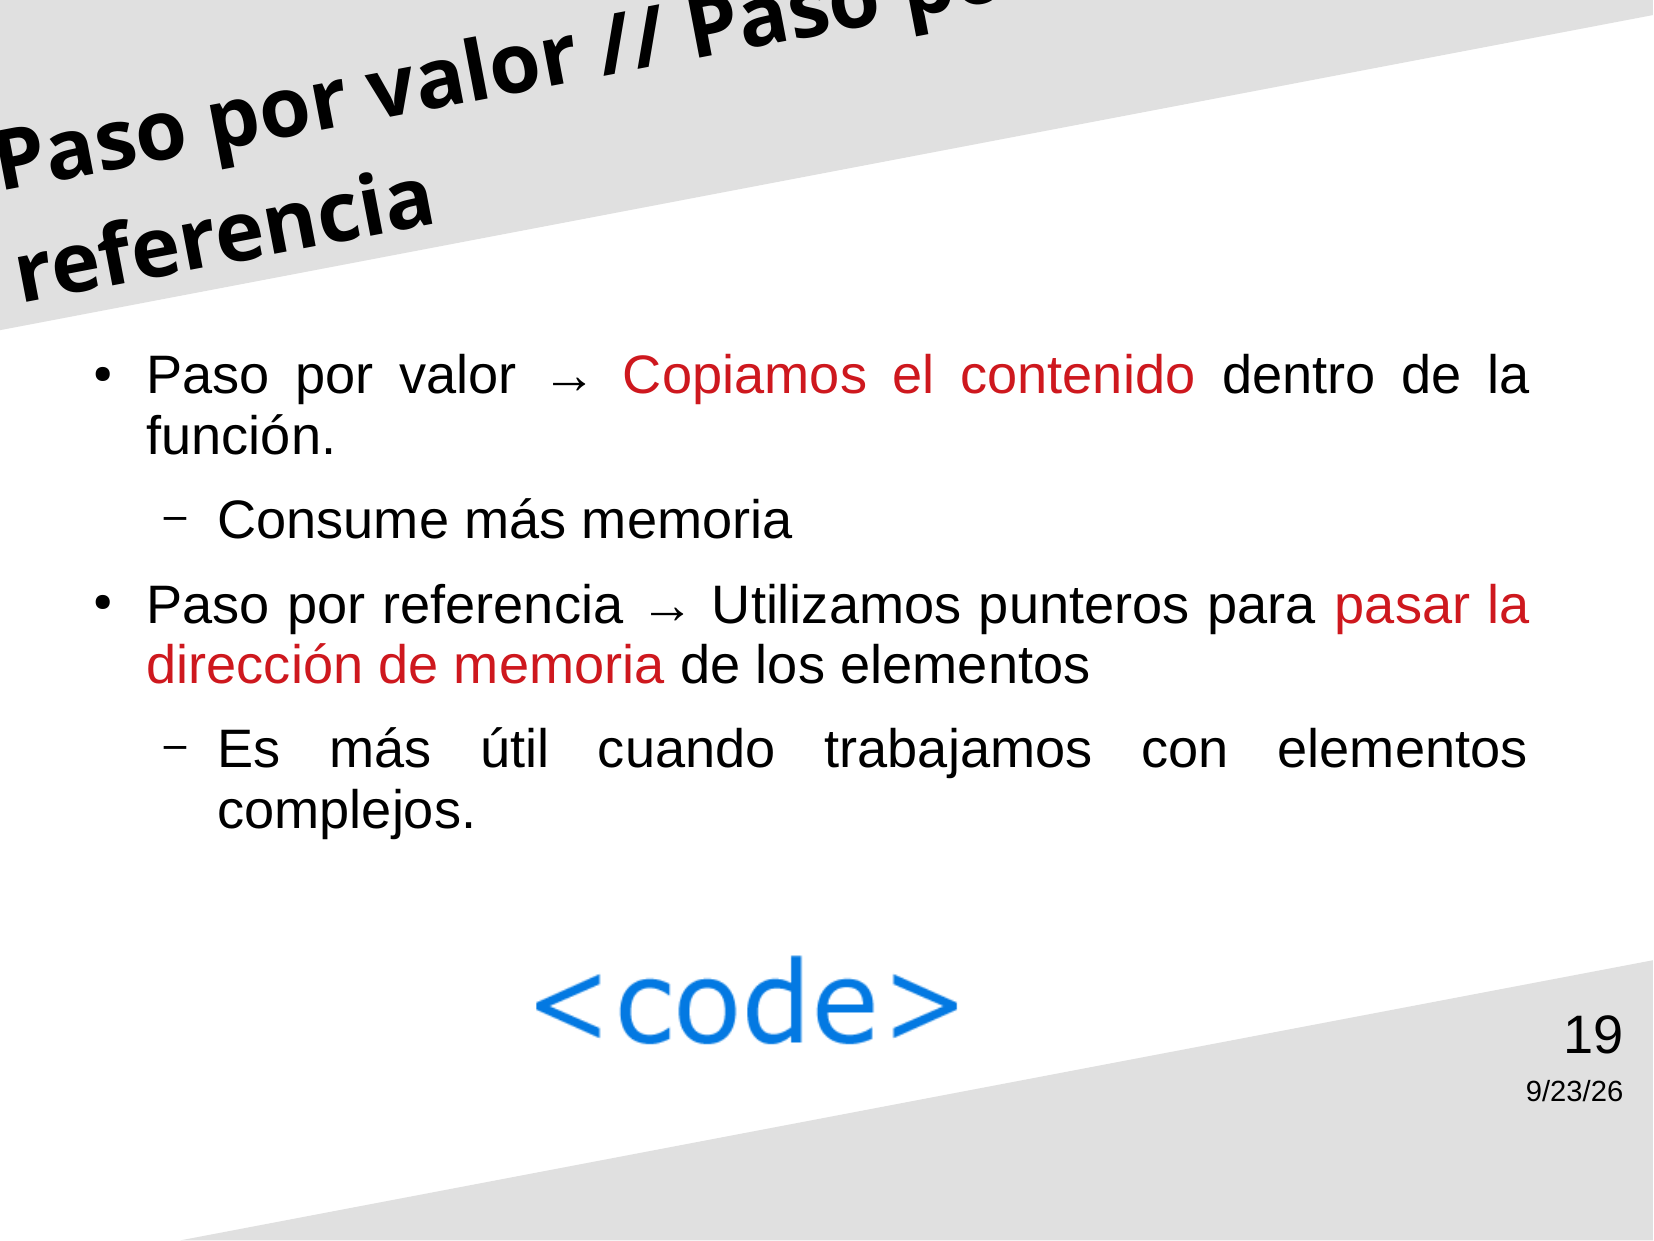

# Paso por valor // Paso por referencia
Paso por valor → Copiamos el contenido dentro de la función.
Consume más memoria
Paso por referencia → Utilizamos punteros para pasar la dirección de memoria de los elementos
Es más útil cuando trabajamos con elementos complejos.
19